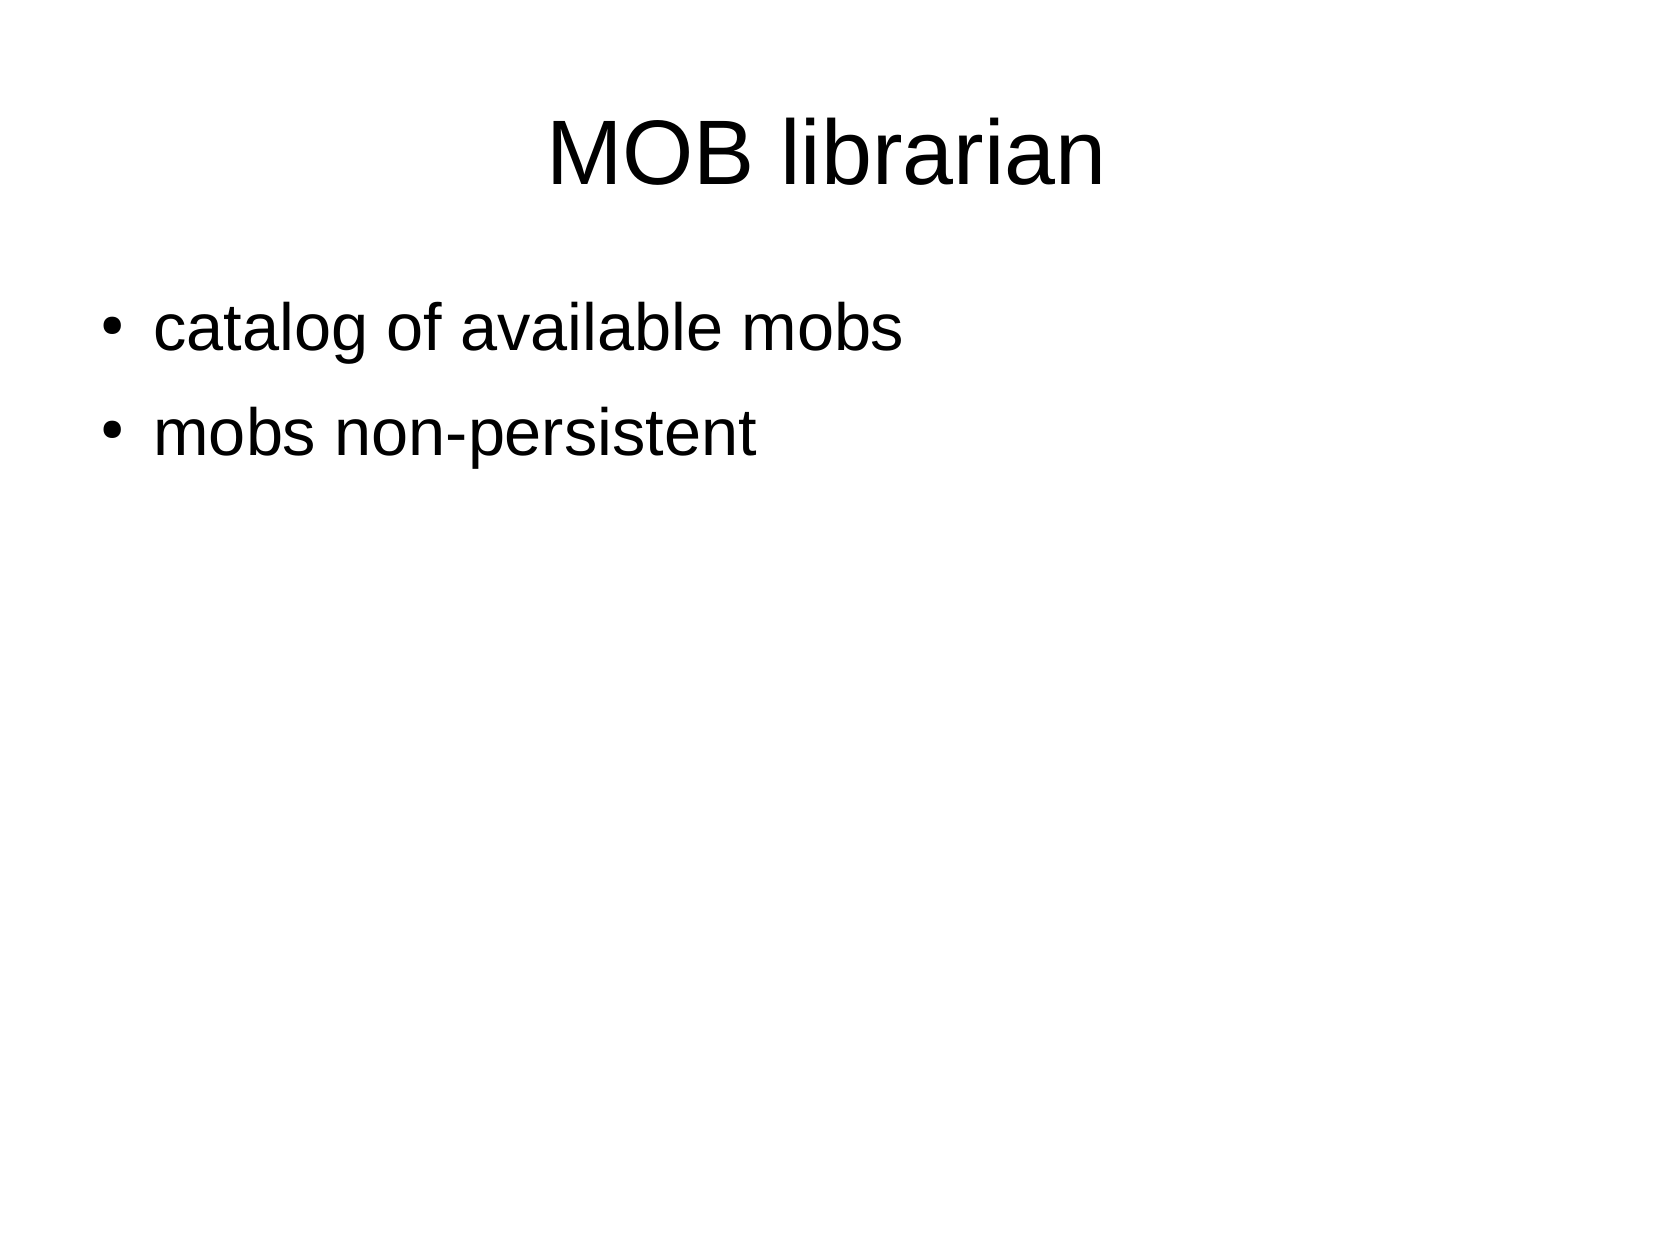

# MOB librarian
catalog of available mobs
mobs non-persistent